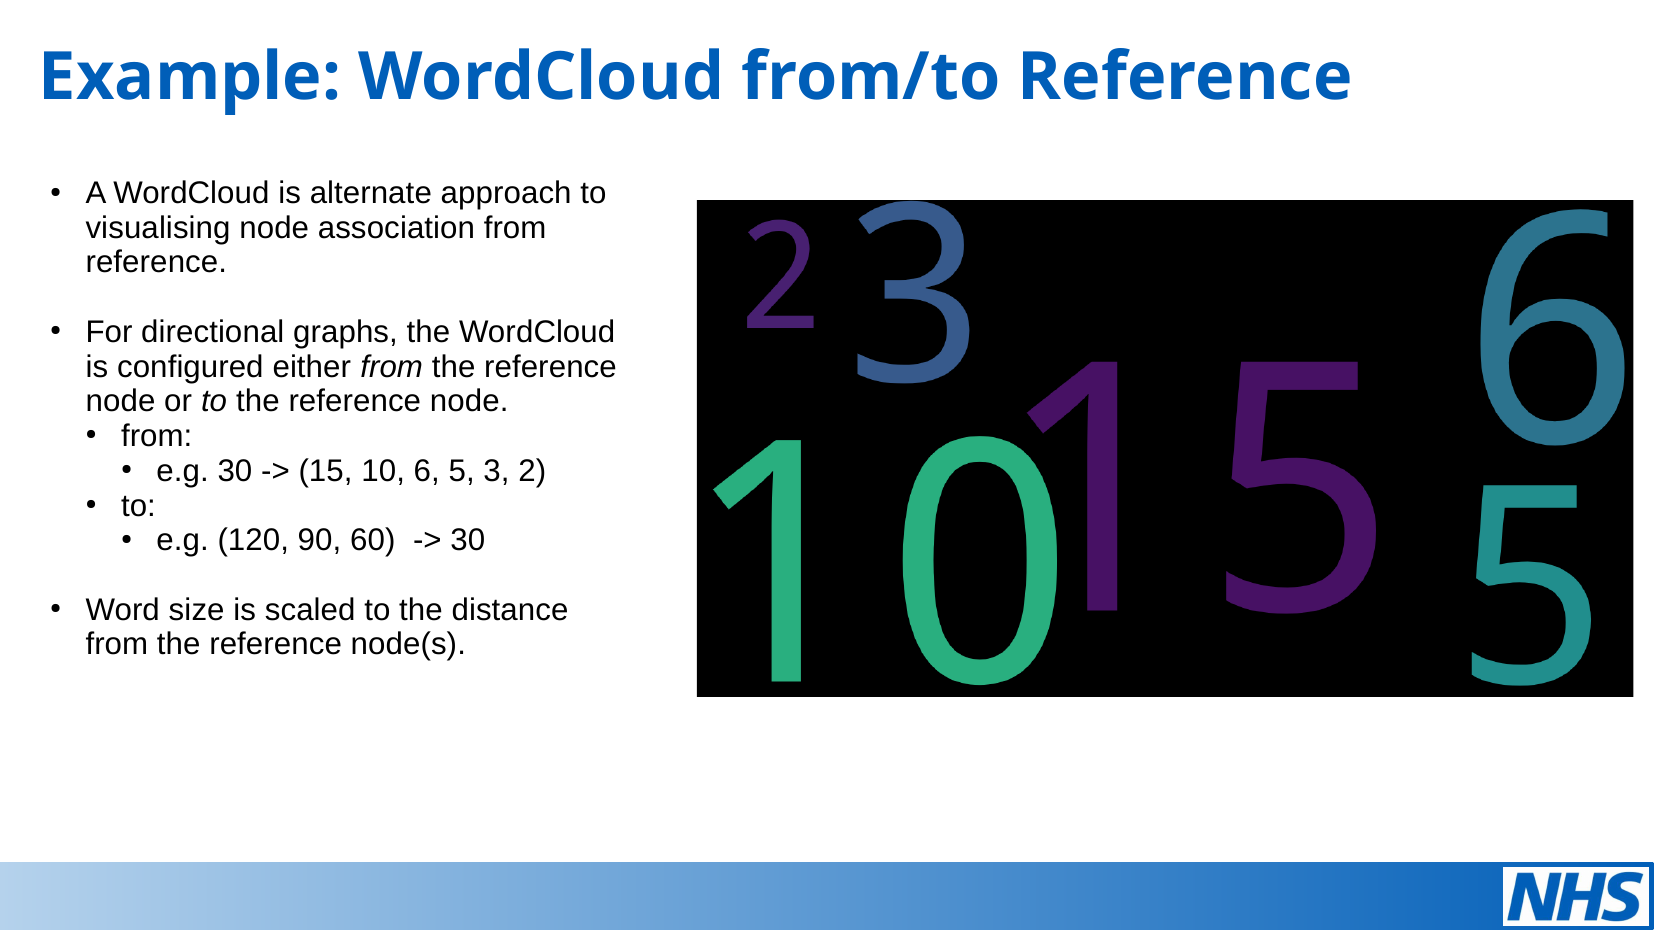

Example: WordCloud from/to Reference
A WordCloud is alternate approach to visualising node association from reference.
For directional graphs, the WordCloud is configured either from the reference node or to the reference node.
from:
e.g. 30 -> (15, 10, 6, 5, 3, 2)
to:
e.g. (120, 90, 60) -> 30
Word size is scaled to the distance from the reference node(s).